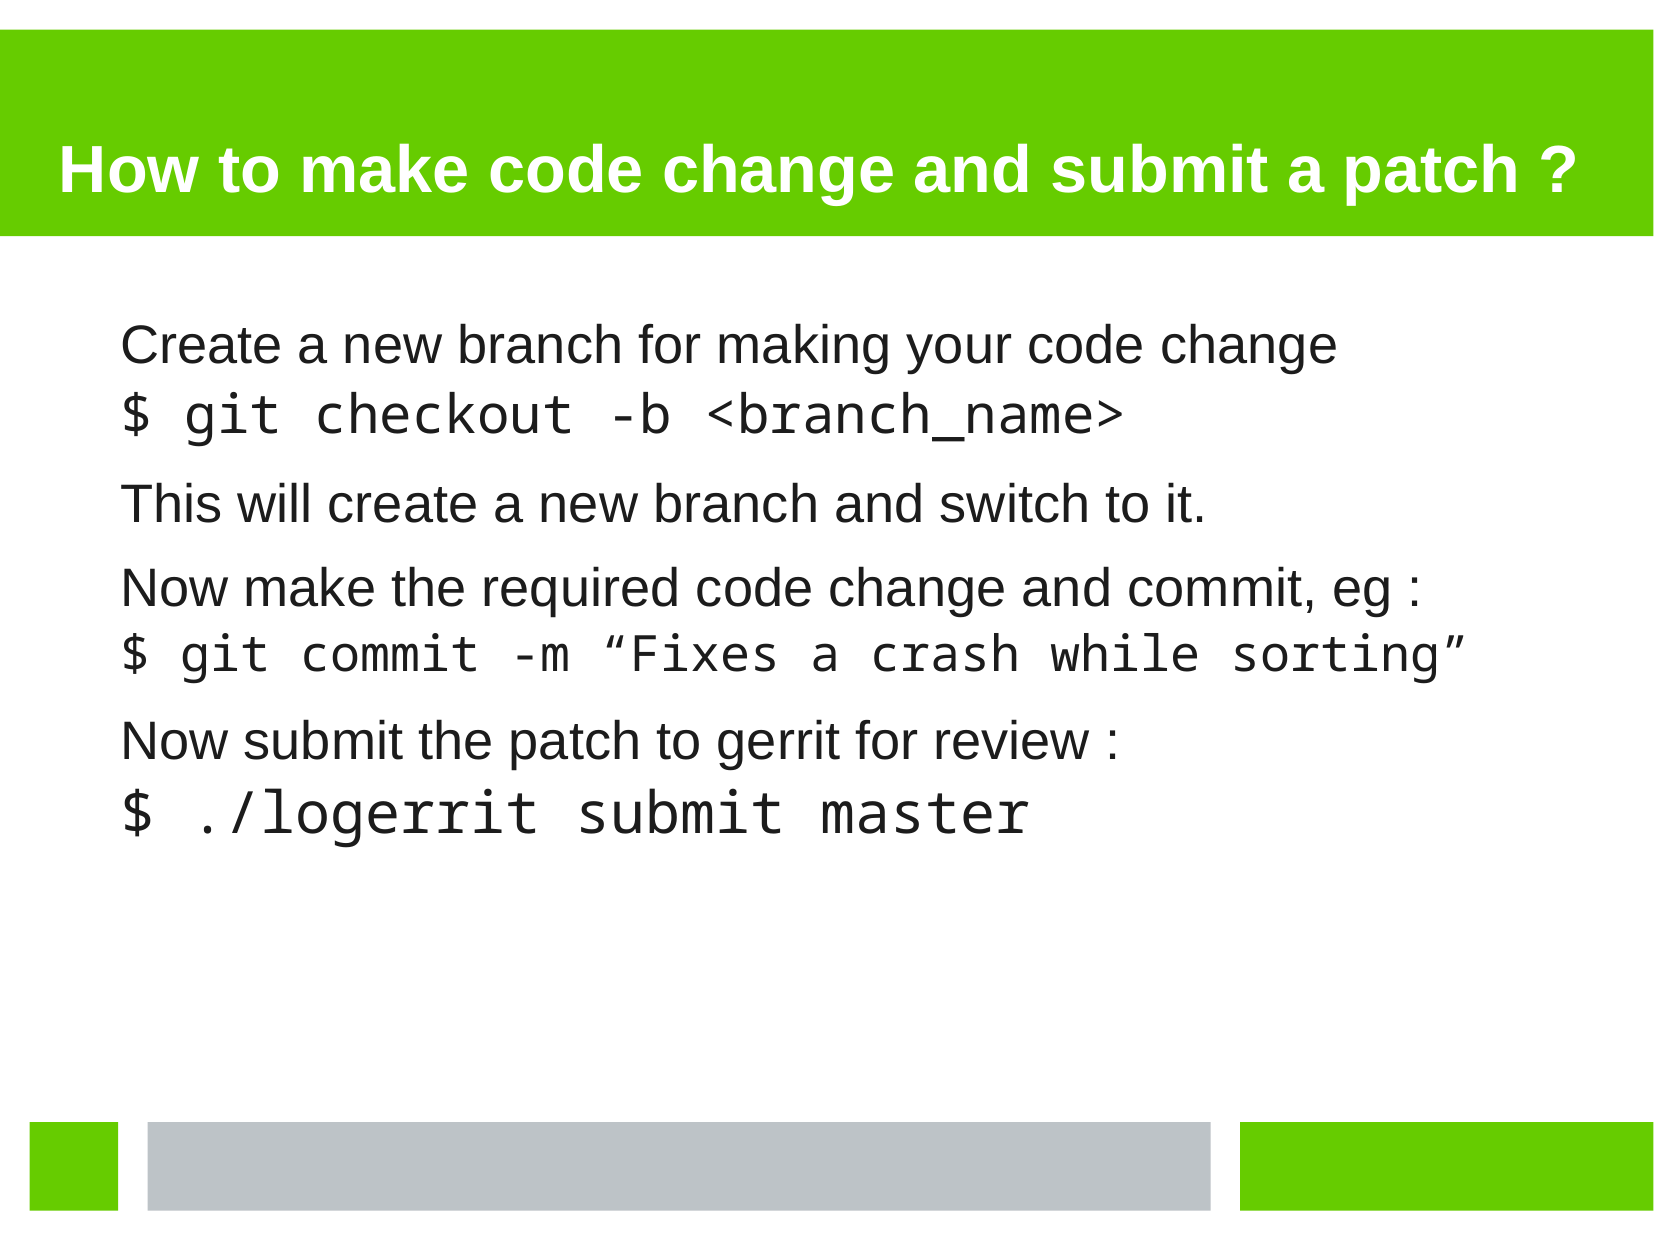

# How to make code change and submit a patch ?
Create a new branch for making your code change
$ git checkout -b <branch_name>
This will create a new branch and switch to it.
Now make the required code change and commit, eg :
$ git commit -m “Fixes a crash while sorting”
Now submit the patch to gerrit for review :
$ ./logerrit submit master